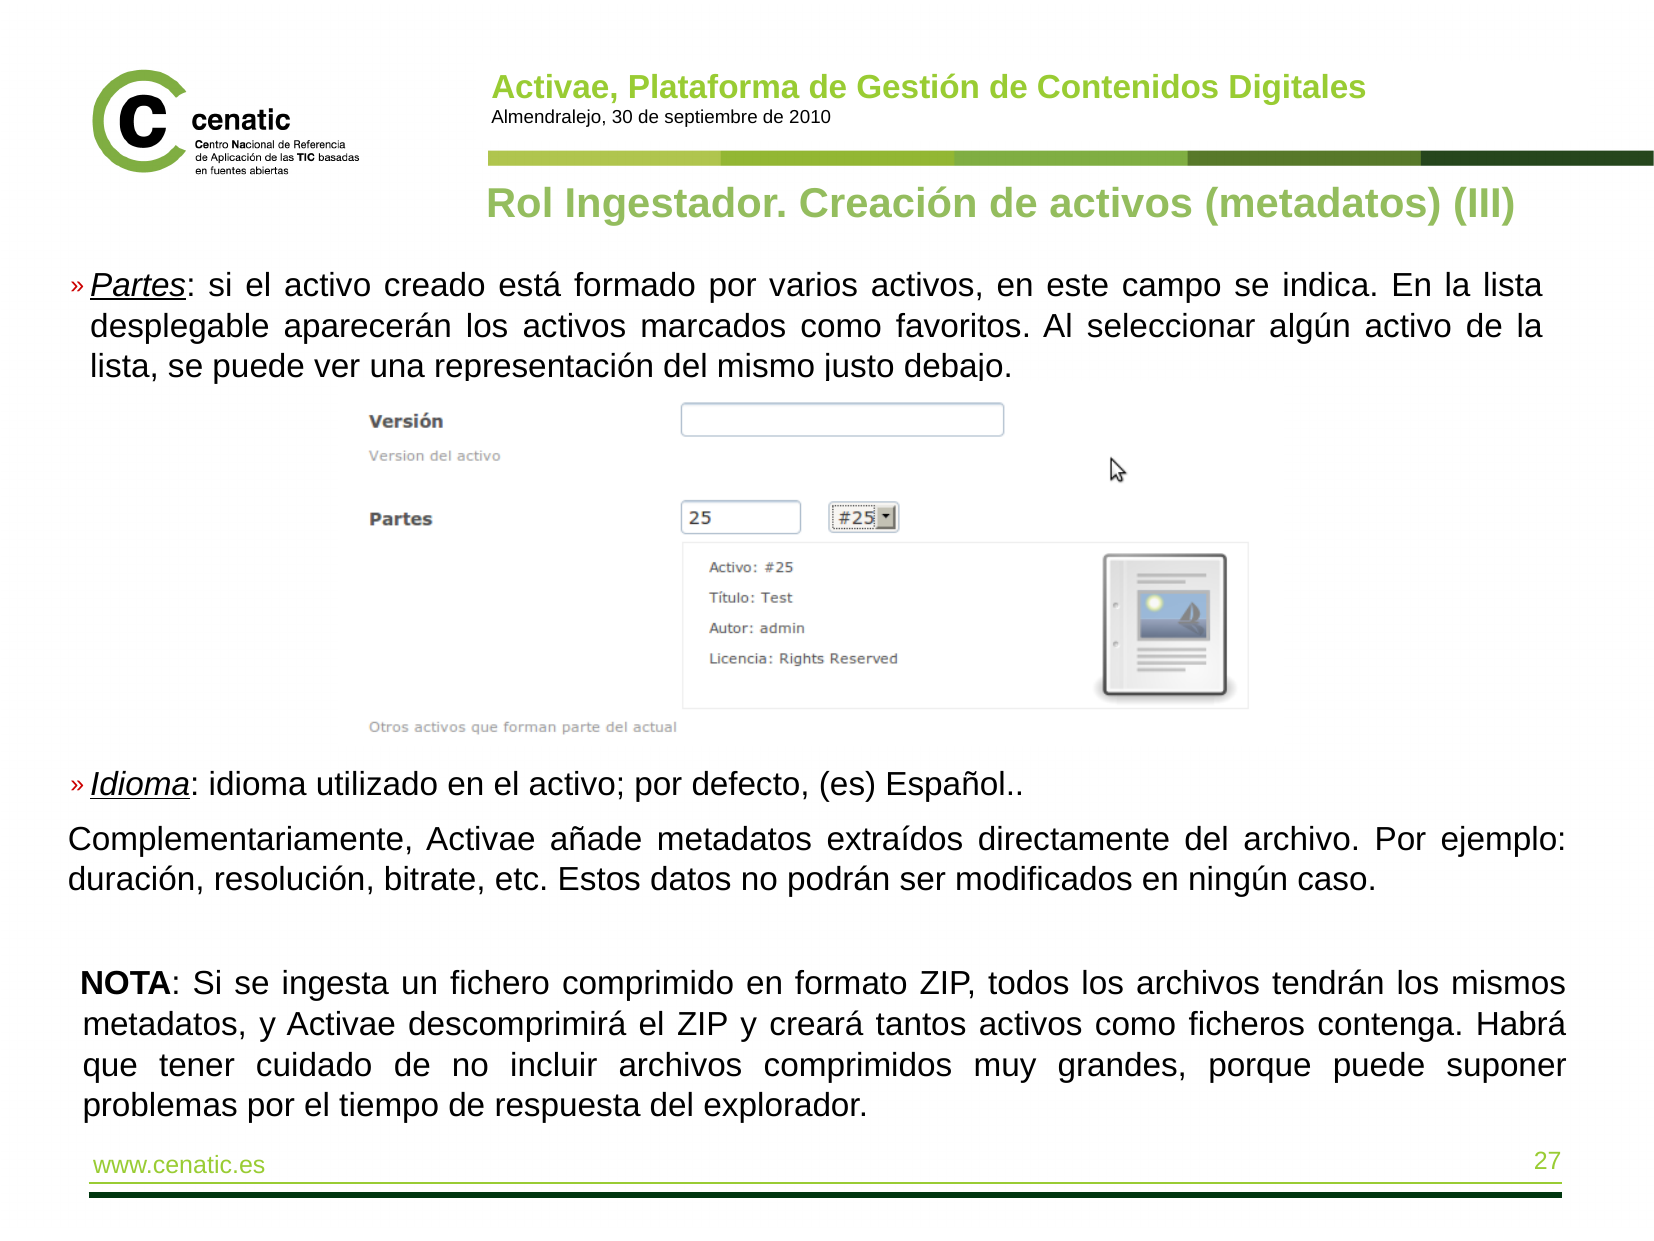

# Rol Ingestador. Creación de activos (metadatos) (III)
Partes: si el activo creado está formado por varios activos, en este campo se indica. En la lista desplegable aparecerán los activos marcados como favoritos. Al seleccionar algún activo de la lista, se puede ver una representación del mismo justo debajo.
Idioma: idioma utilizado en el activo; por defecto, (es) Español..
Complementariamente, Activae añade metadatos extraídos directamente del archivo. Por ejemplo: duración, resolución, bitrate, etc. Estos datos no podrán ser modificados en ningún caso.
NOTA: Si se ingesta un fichero comprimido en formato ZIP, todos los archivos tendrán los mismos metadatos, y Activae descomprimirá el ZIP y creará tantos activos como ficheros contenga. Habrá que tener cuidado de no incluir archivos comprimidos muy grandes, porque puede suponer problemas por el tiempo de respuesta del explorador.
27
www.cenatic.es